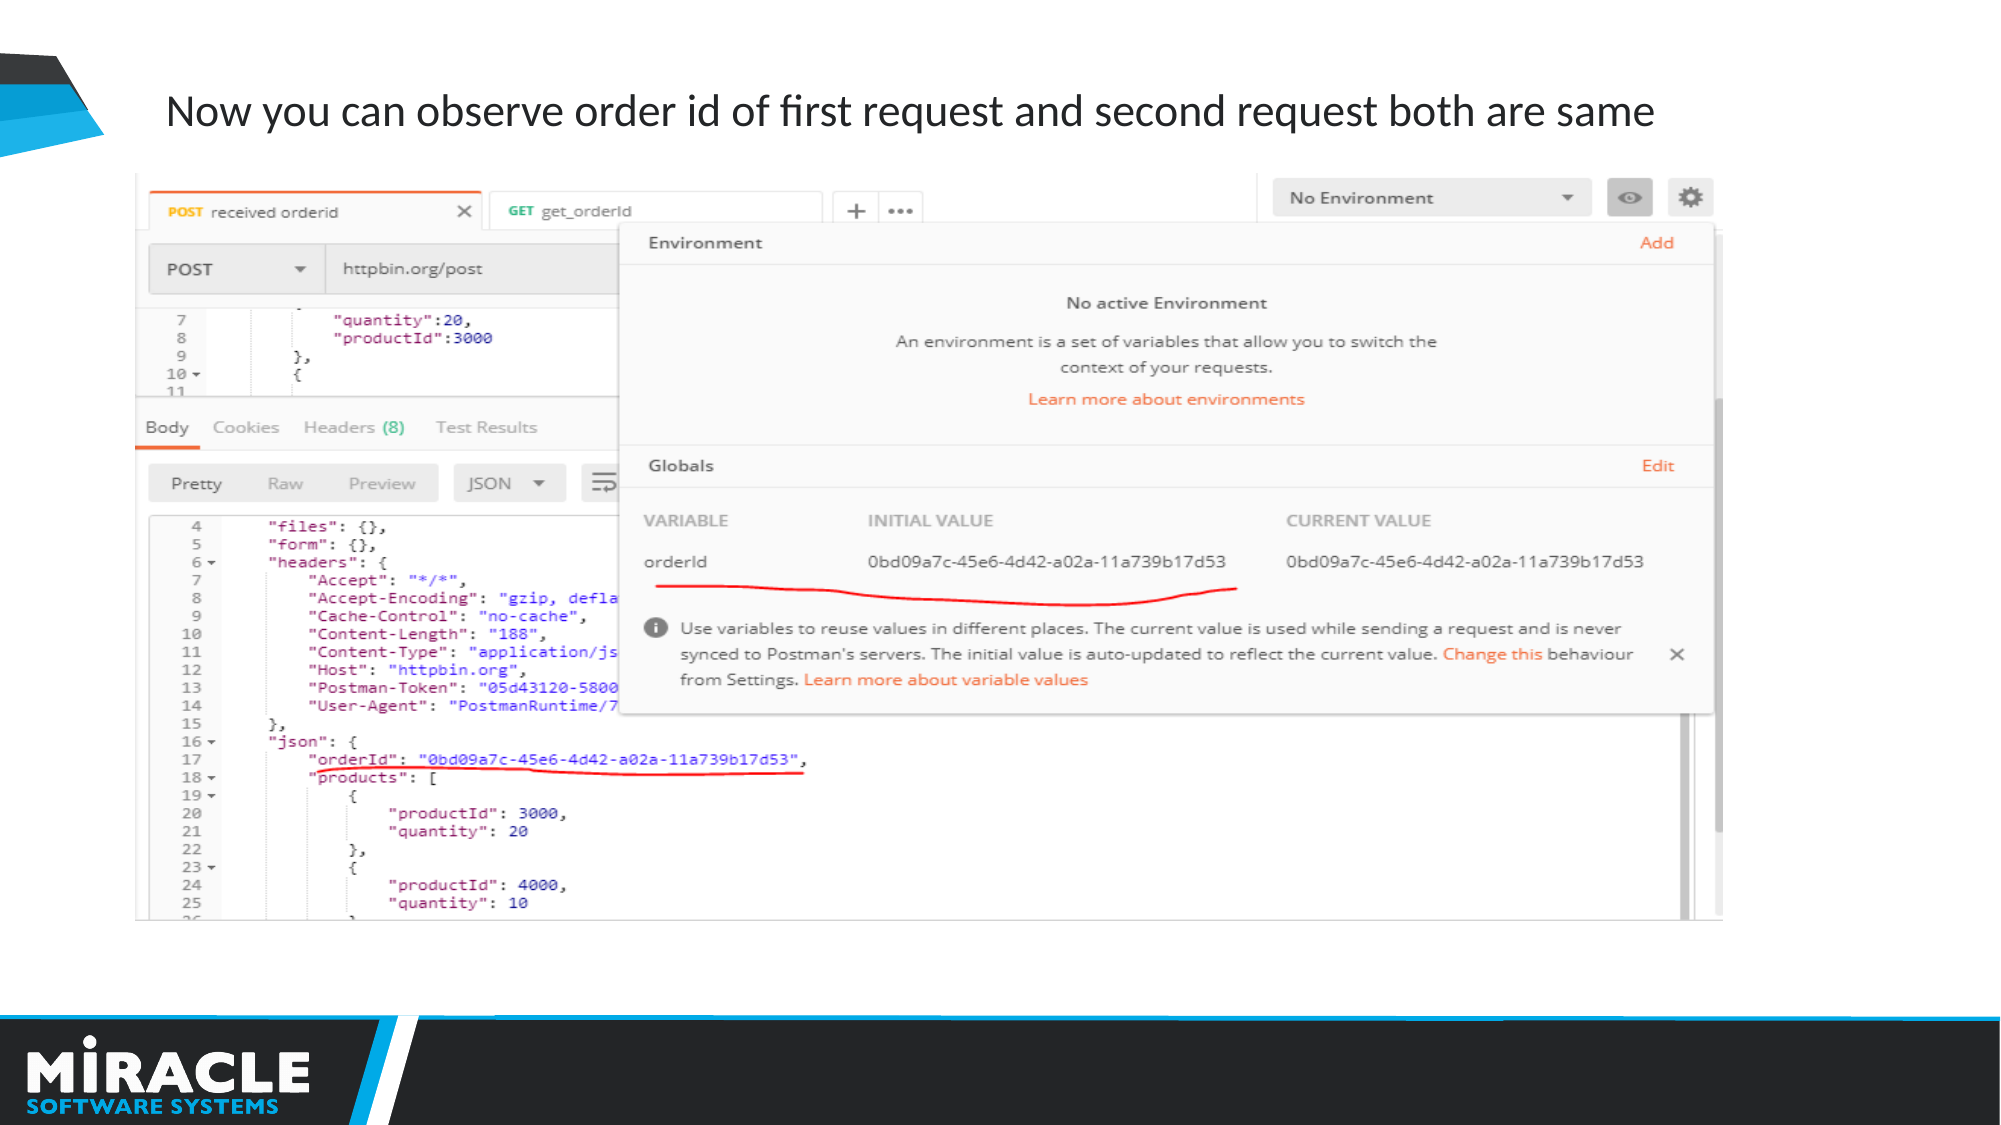

Now you can observe order id of first request and second request both are same